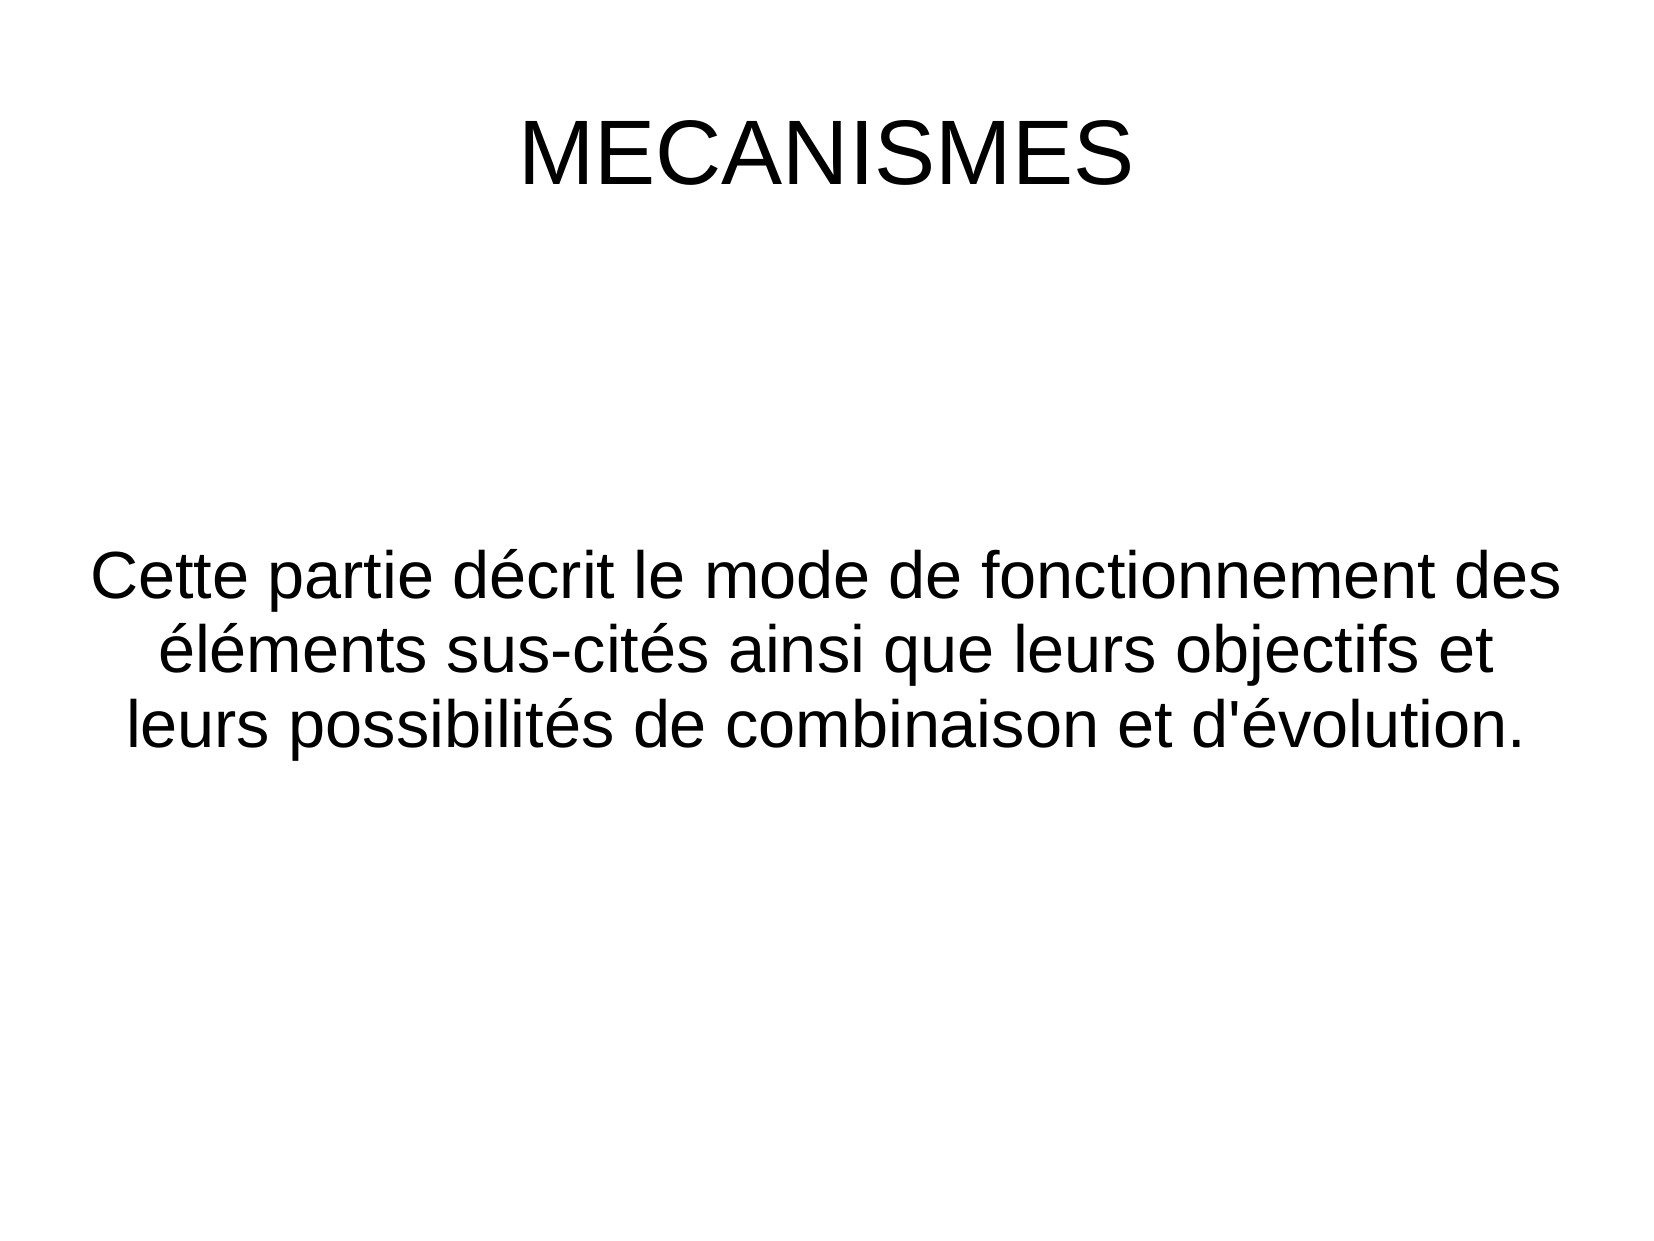

# MECANISMES
Cette partie décrit le mode de fonctionnement des éléments sus-cités ainsi que leurs objectifs et leurs possibilités de combinaison et d'évolution.